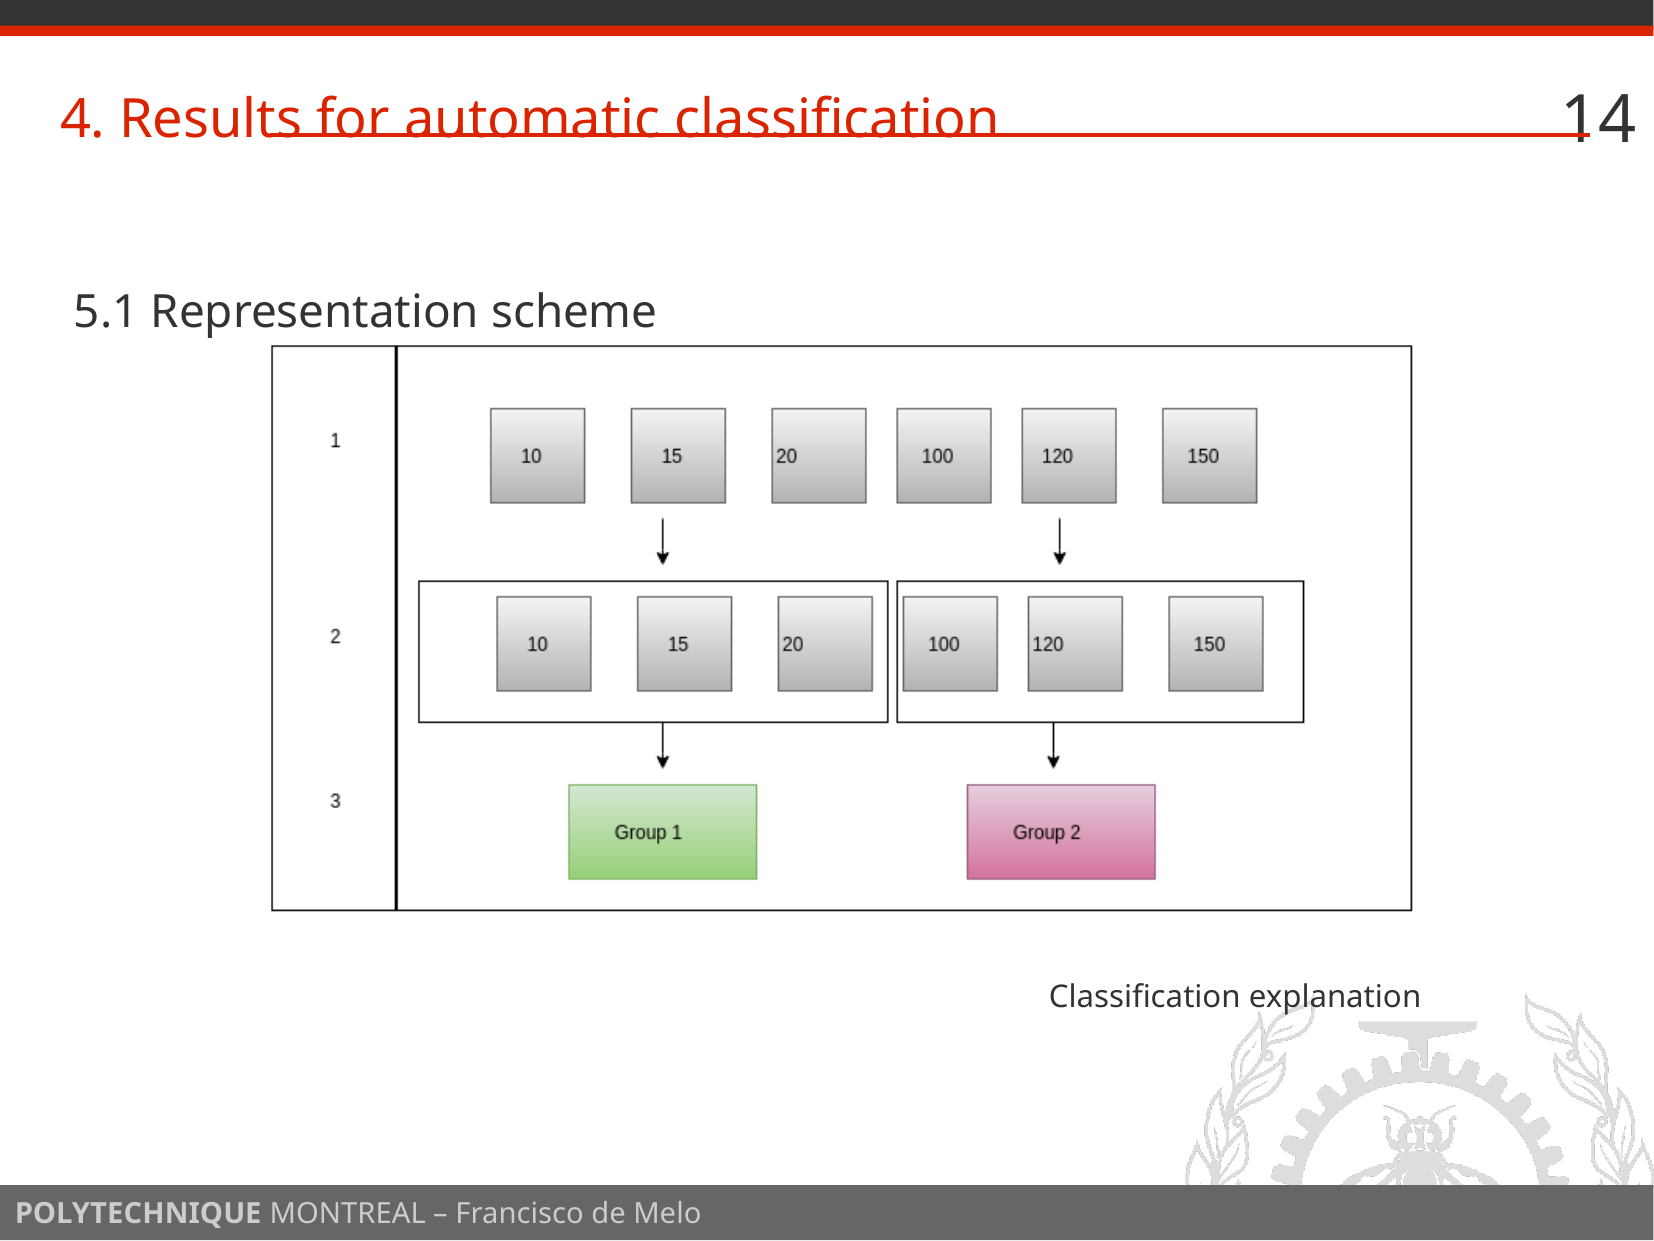

4. Results for automatic classification
14
5.1 Representation scheme
Classification explanation
POLYTECHNIQUE MONTREAL – Francisco de Melo